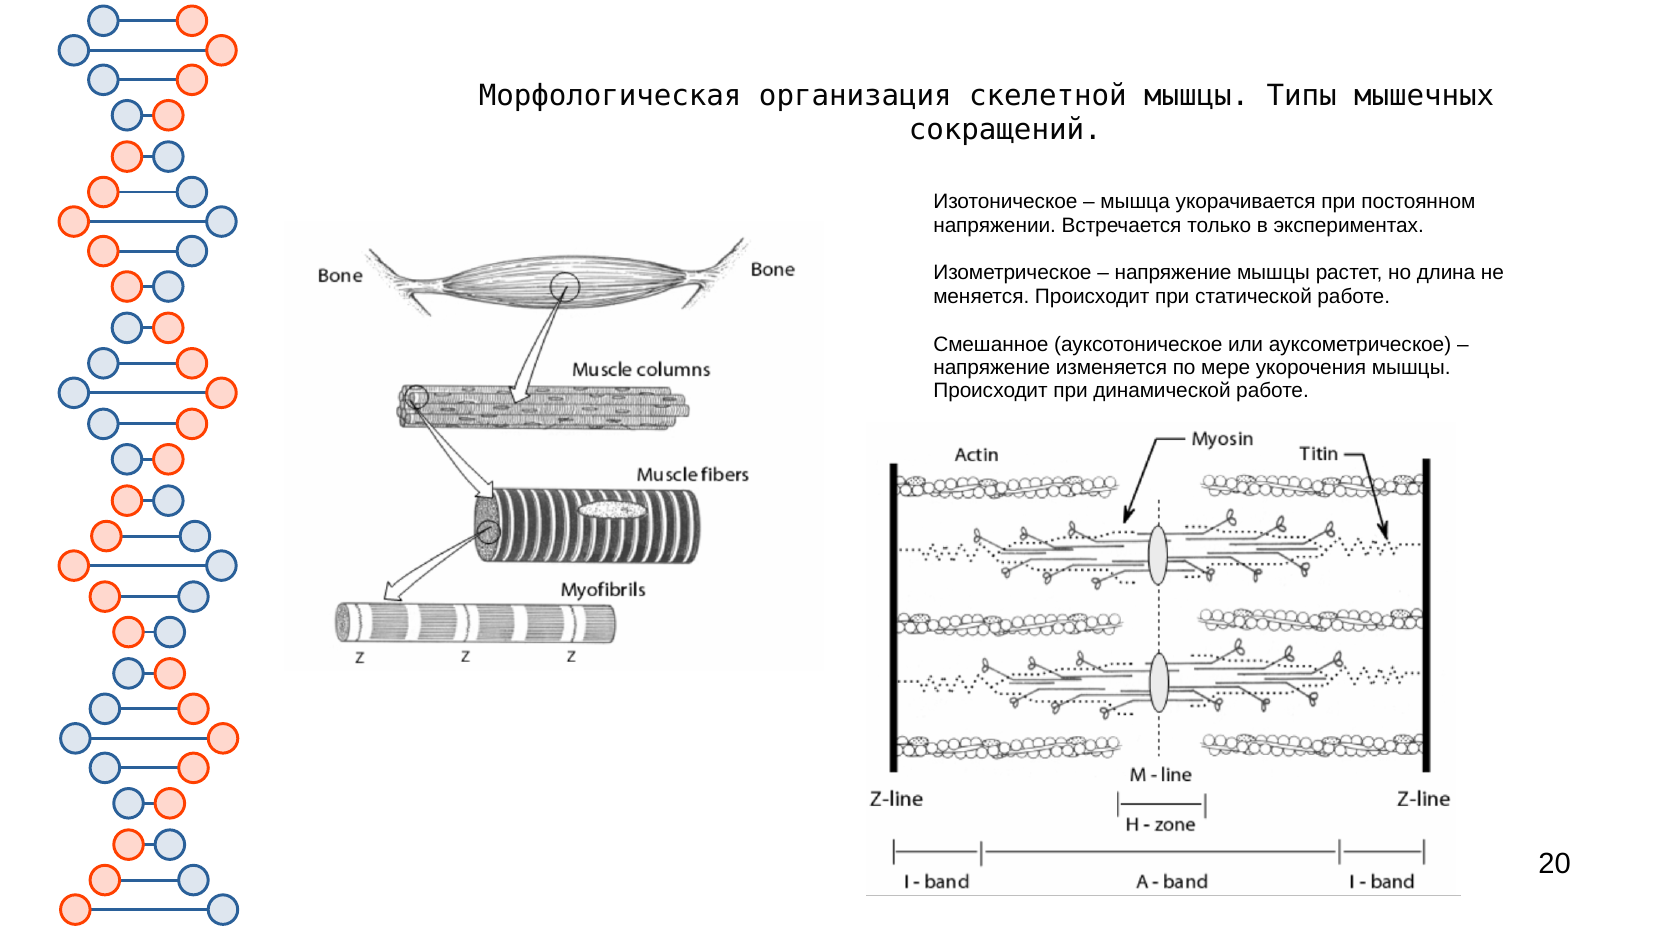

# Морфологическая организация скелетной мышцы. Типы мышечных сокращений.
Изотоническое – мышца укорачивается при постоянном напряжении. Встречается только в экспериментах.
Изометрическое – напряжение мышцы растет, но длина не меняется. Происходит при статической работе.
Смешанное (ауксотоническое или ауксометрическое) – напряжение изменяется по мере укорочения мышцы. Происходит при динамической работе.
20